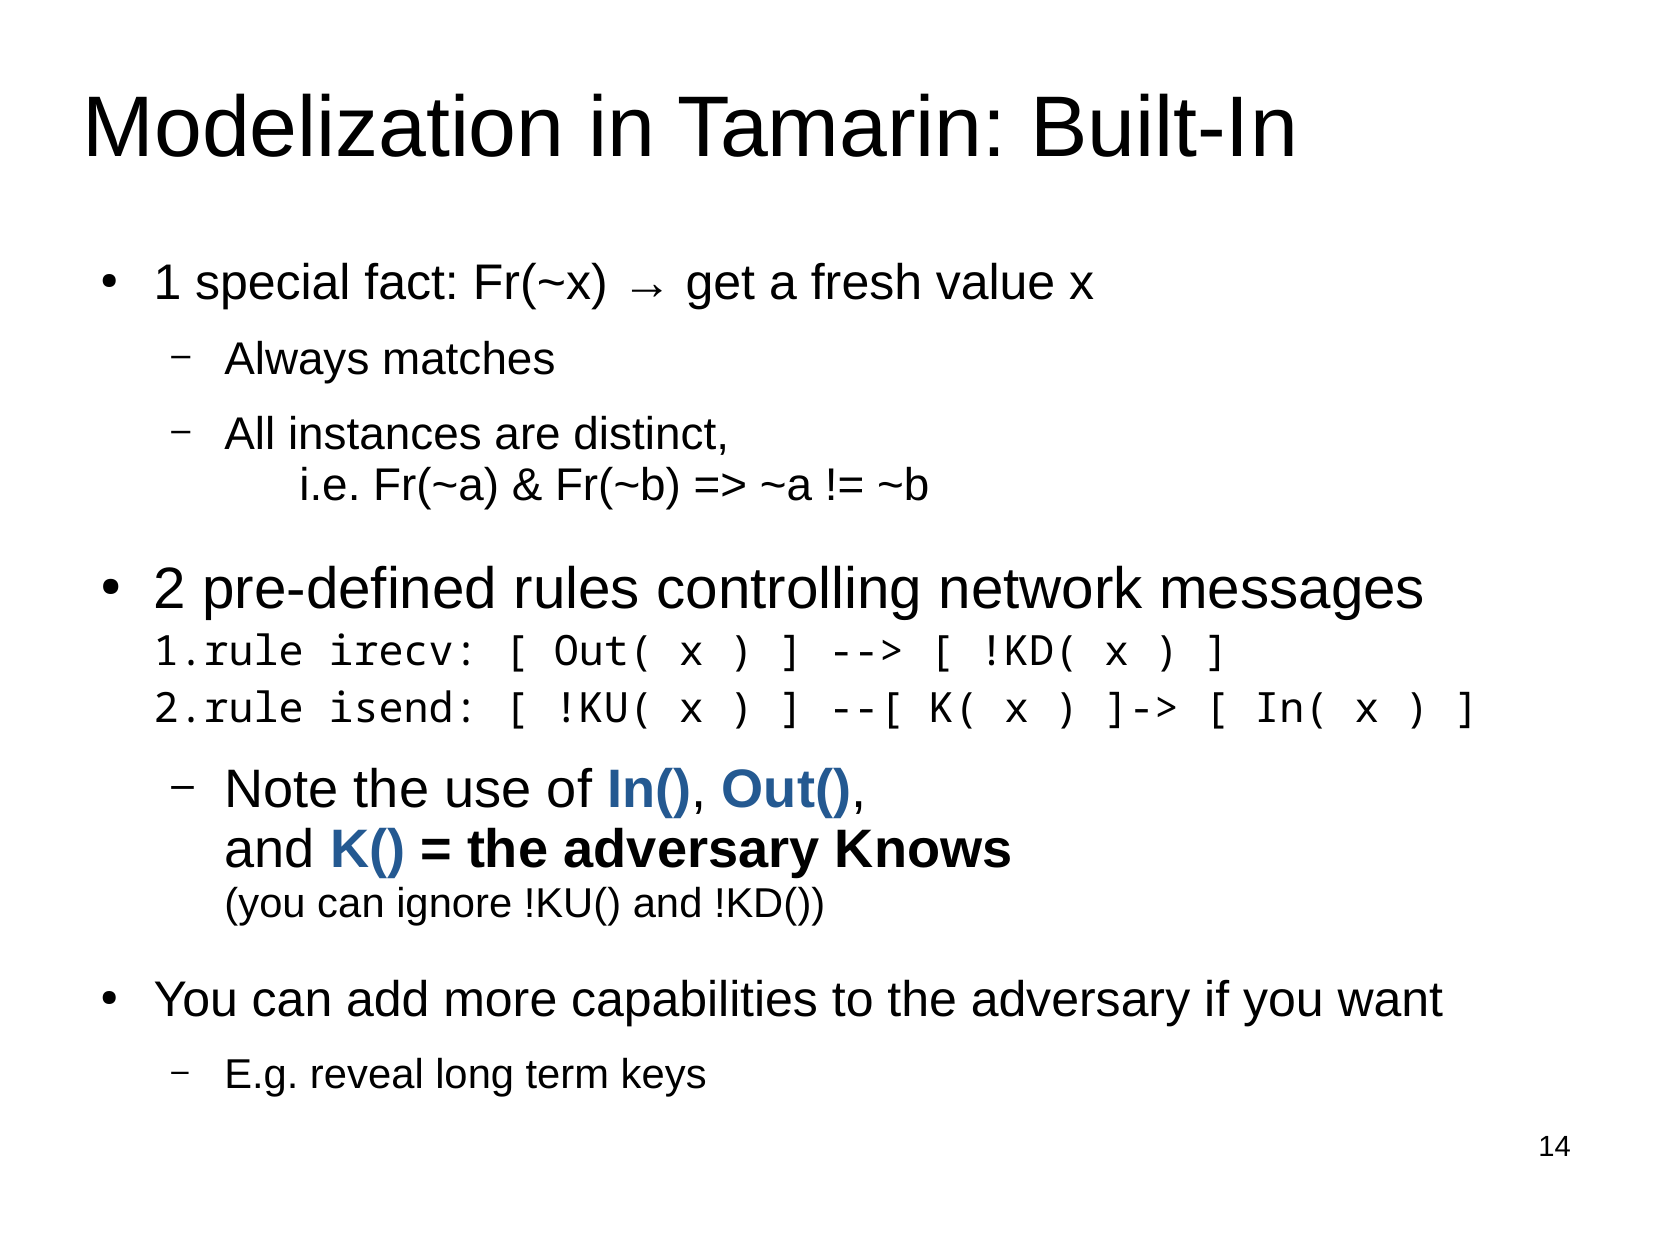

# Modelization in Tamarin: Built-In
1 special fact: Fr(~x) → get a fresh value x
Always matches
All instances are distinct,
	i.e. Fr(~a) & Fr(~b) => ~a != ~b
2 pre-defined rules controlling network messages
1.rule irecv: [ Out( x ) ] --> [ !KD( x ) ]
2.rule isend: [ !KU( x ) ] --[ K( x ) ]-> [ In( x ) ]
Note the use of In(), Out(),
and K() = the adversary Knows
(you can ignore !KU() and !KD())
You can add more capabilities to the adversary if you want
E.g. reveal long term keys
14